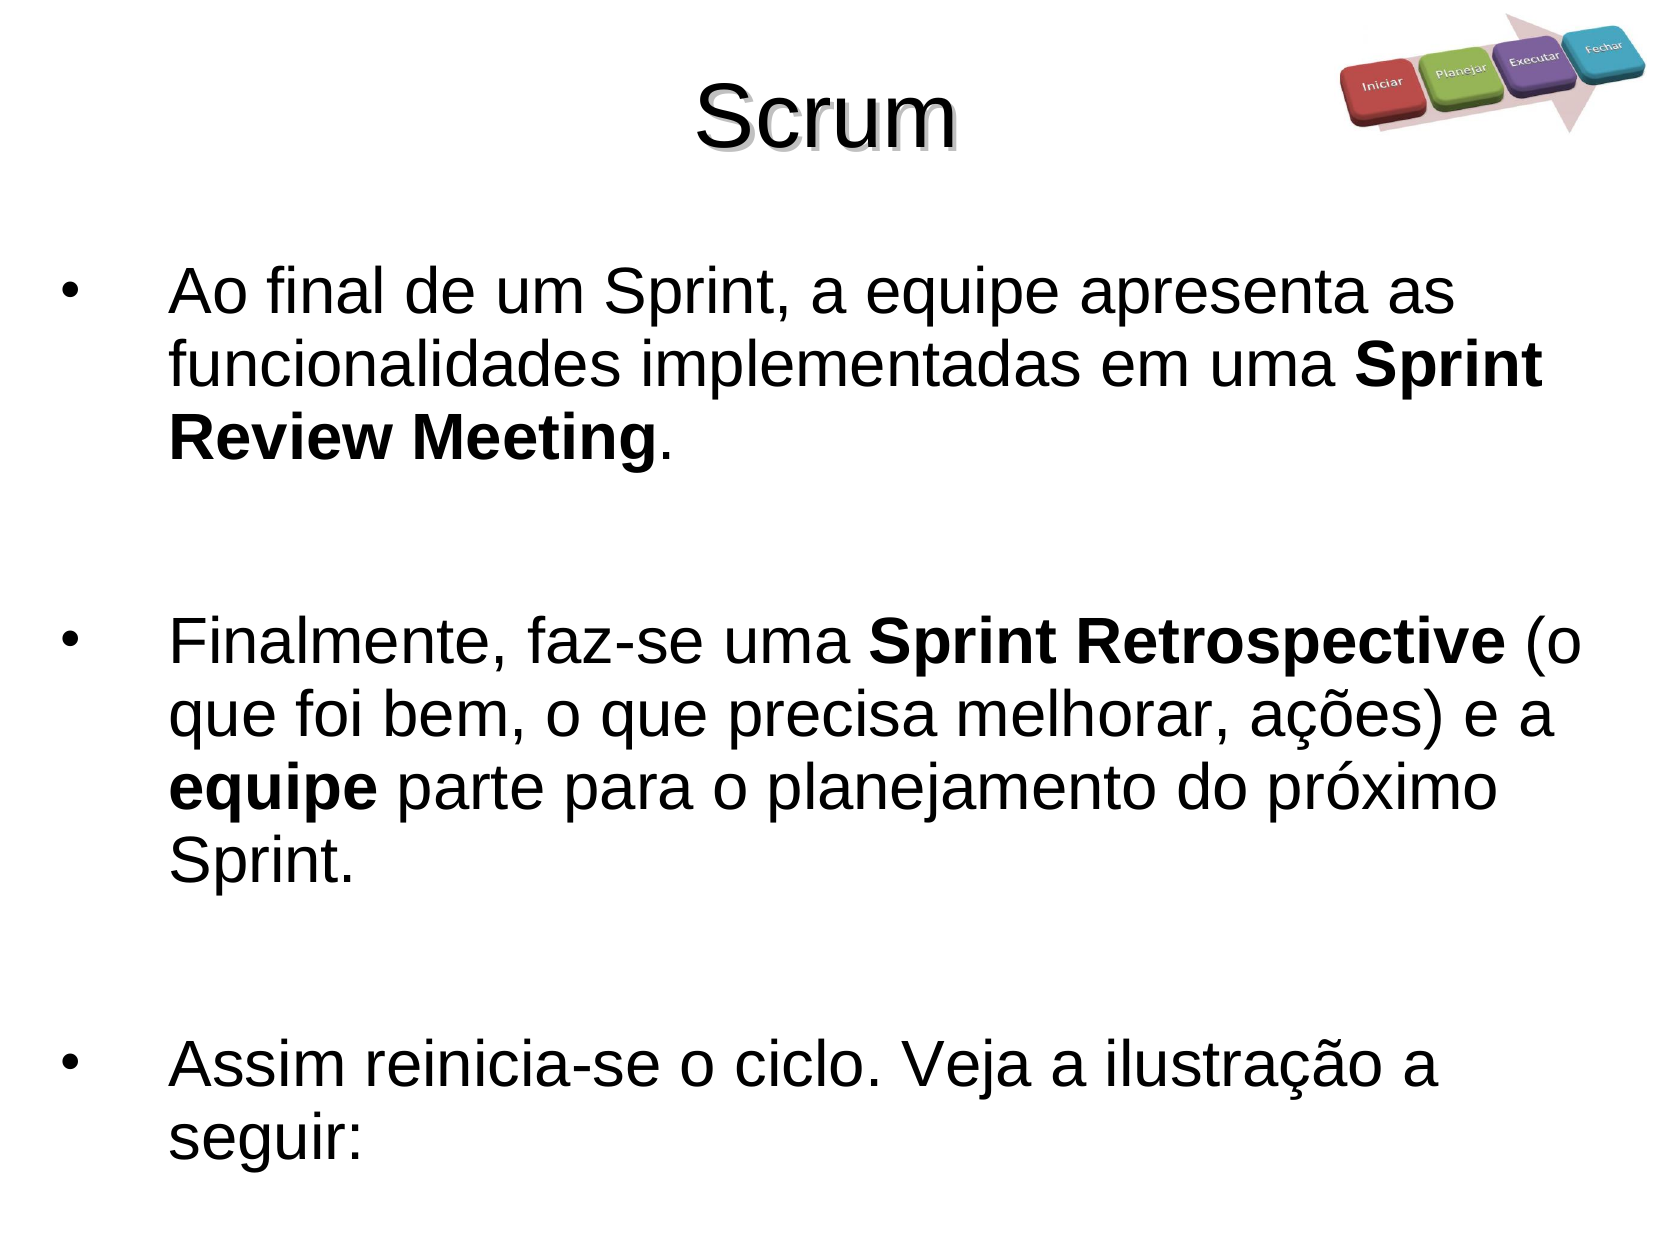

# Scrum
Ao final de um Sprint, a equipe apresenta as funcionalidades implementadas em uma Sprint Review Meeting.
Finalmente, faz-se uma Sprint Retrospective (o que foi bem, o que precisa melhorar, ações) e a equipe parte para o planejamento do próximo Sprint.
Assim reinicia-se o ciclo. Veja a ilustração a seguir: